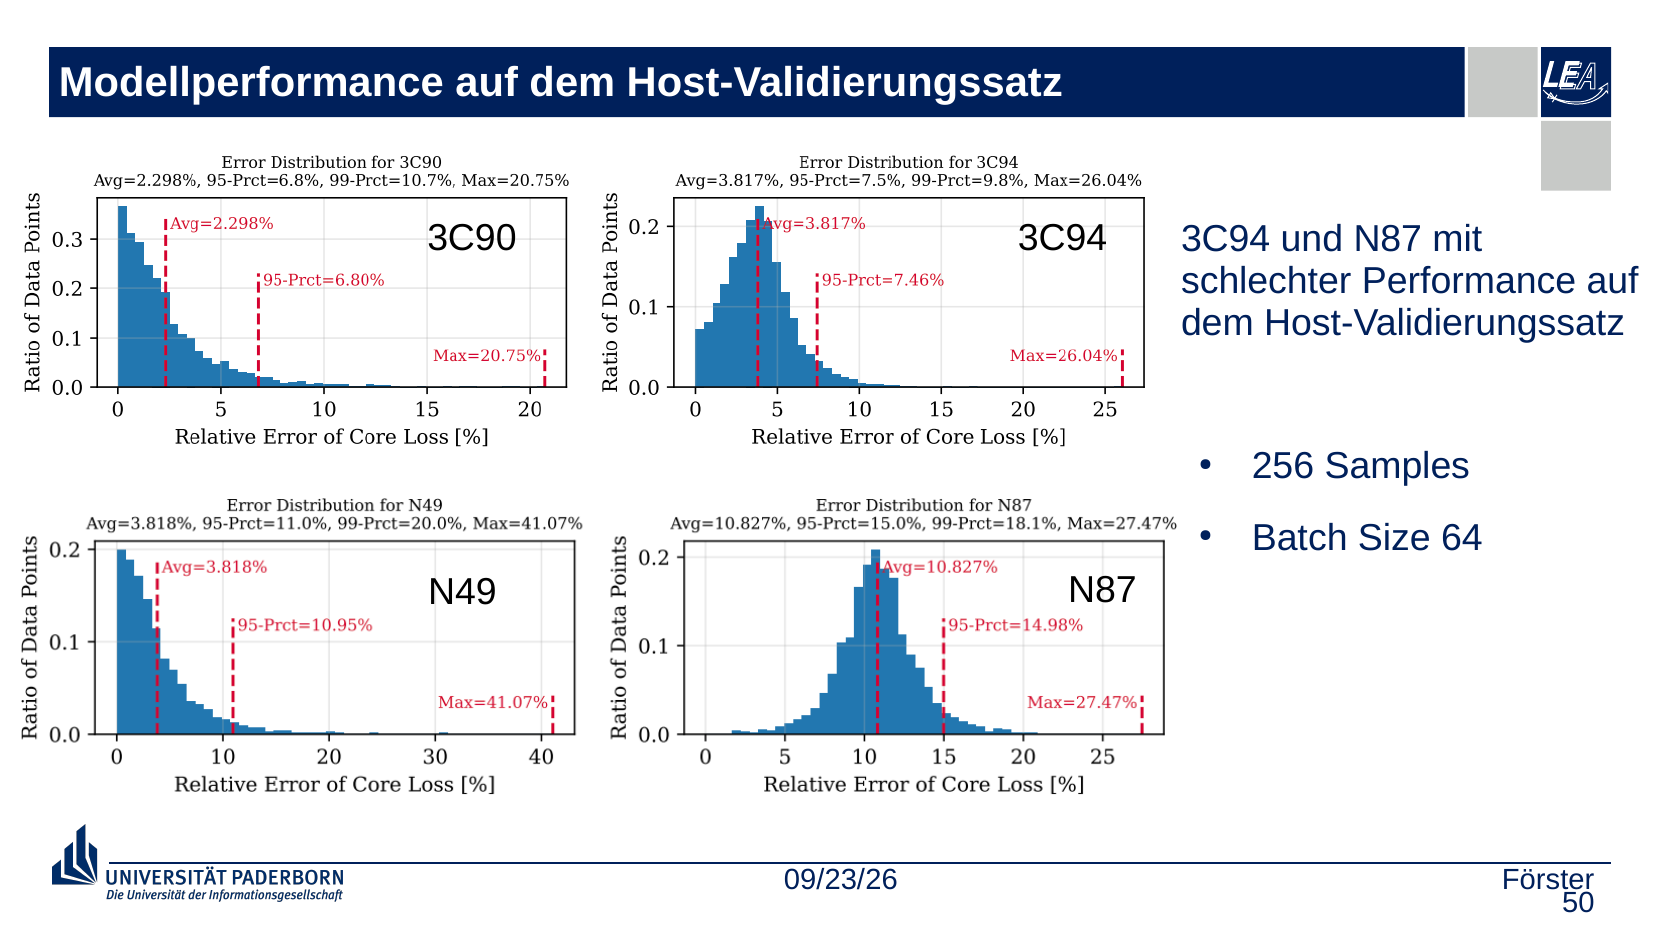

# Modellperformance auf dem Host-Validierungssatz
3C90
3C94
3C94 und N87 mit schlechter Performance auf dem Host-Validierungssatz
256 Samples
Batch Size 64
N87
N49
Förster
50